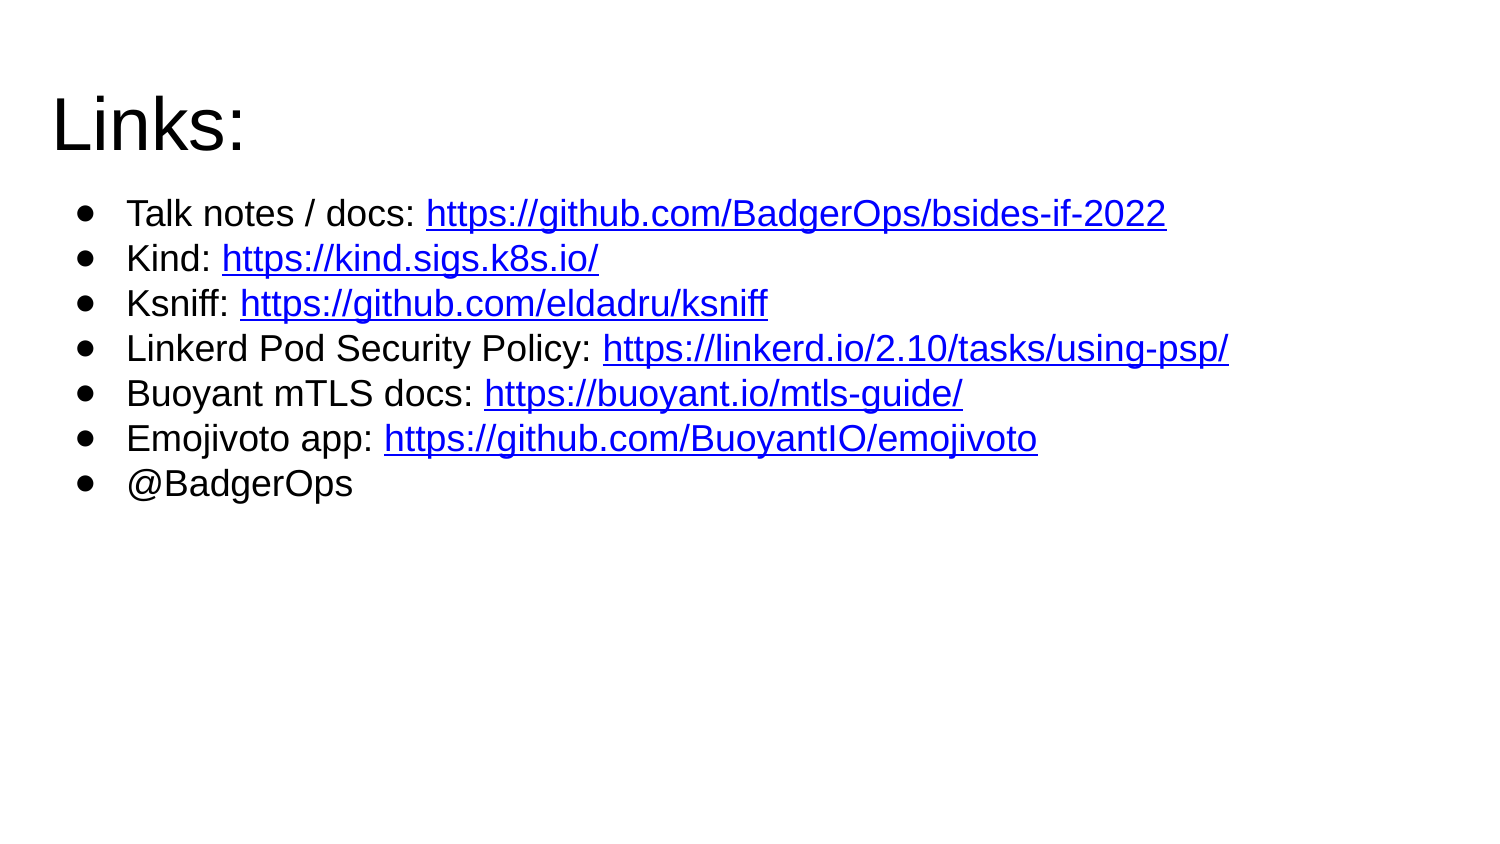

# Links:
Talk notes / docs: https://github.com/BadgerOps/bsides-if-2022
Kind: https://kind.sigs.k8s.io/
Ksniff: https://github.com/eldadru/ksniff
Linkerd Pod Security Policy: https://linkerd.io/2.10/tasks/using-psp/
Buoyant mTLS docs: https://buoyant.io/mtls-guide/
Emojivoto app: https://github.com/BuoyantIO/emojivoto
@BadgerOps